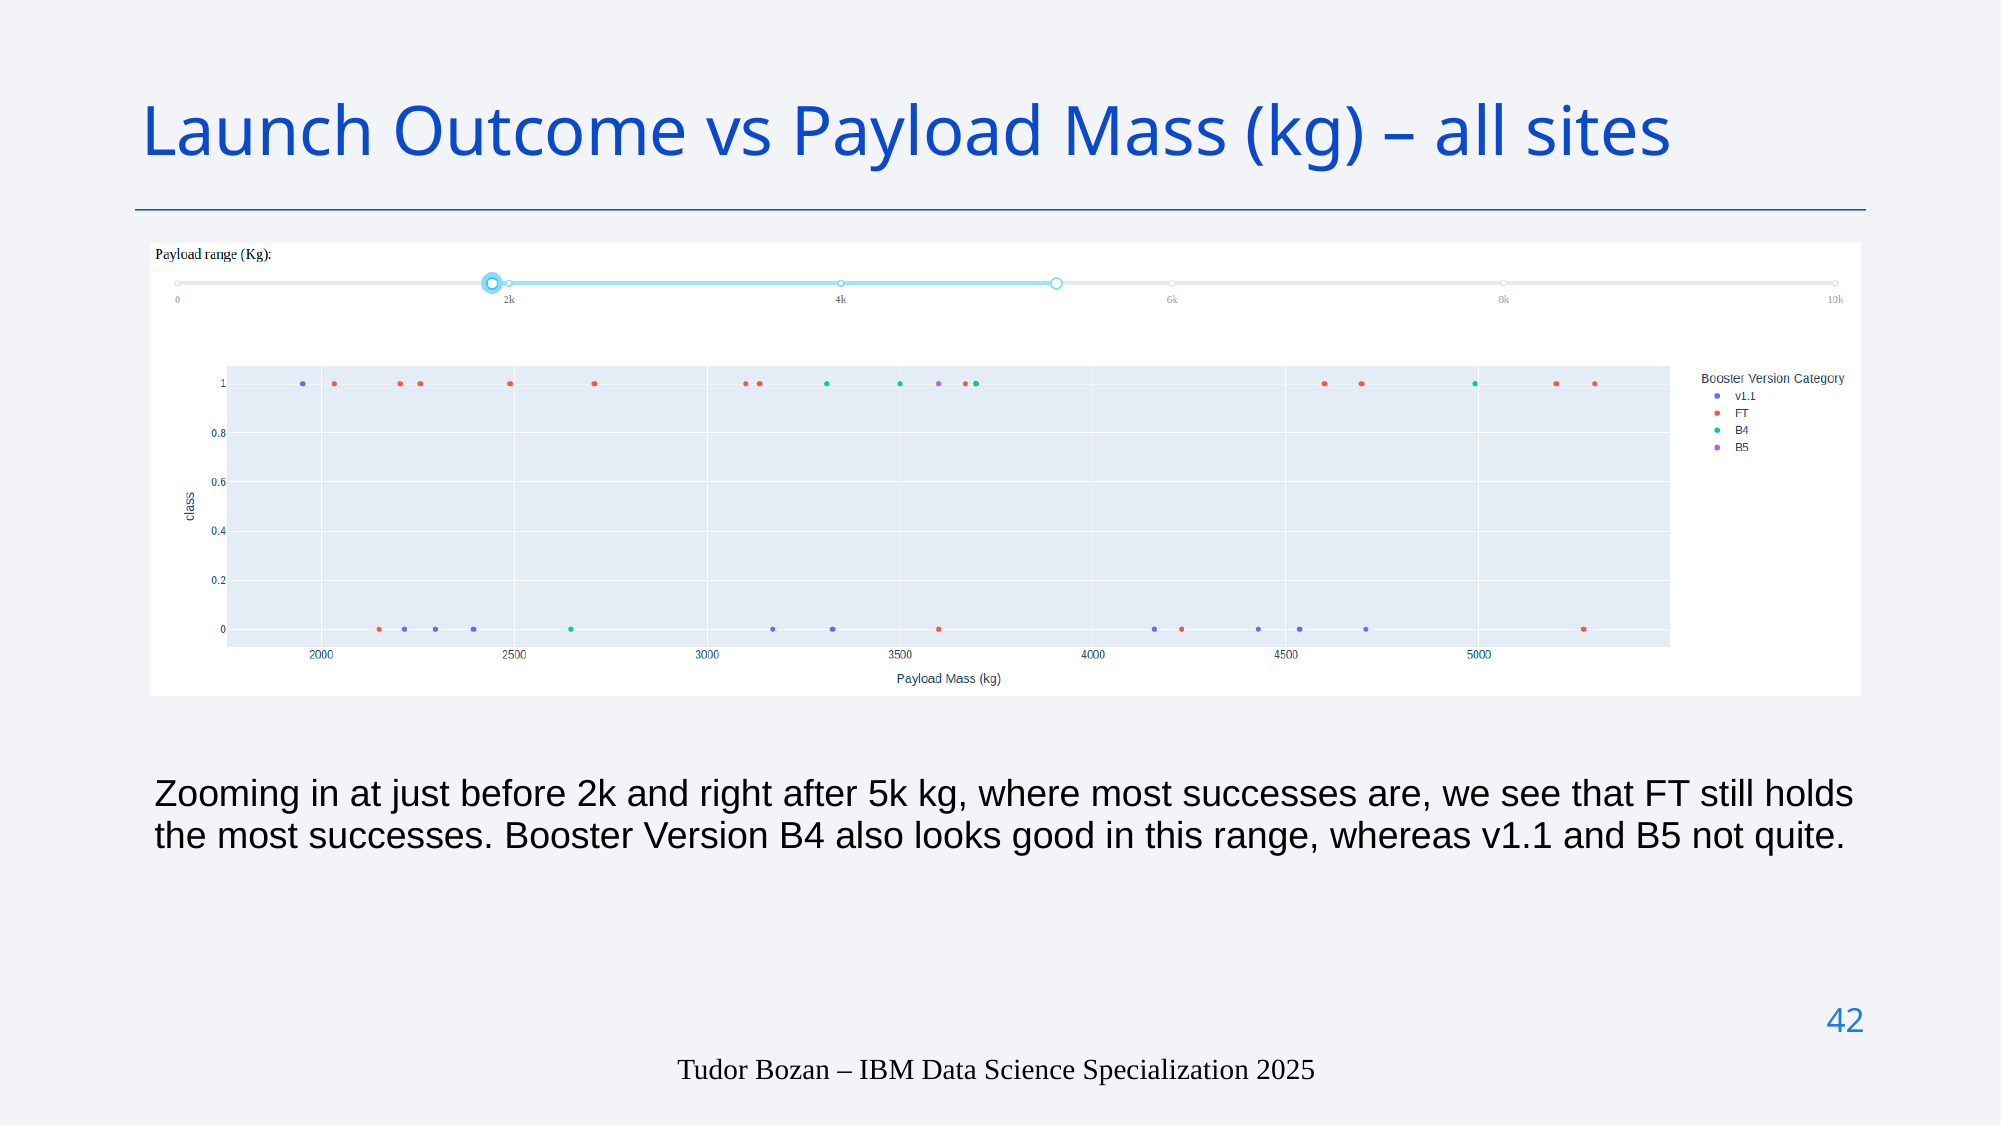

Launch Outcome vs Payload Mass (kg) – all sites
Zooming in at just before 2k and right after 5k kg, where most successes are, we see that FT still holds the most successes. Booster Version B4 also looks good in this range, whereas v1.1 and B5 not quite.